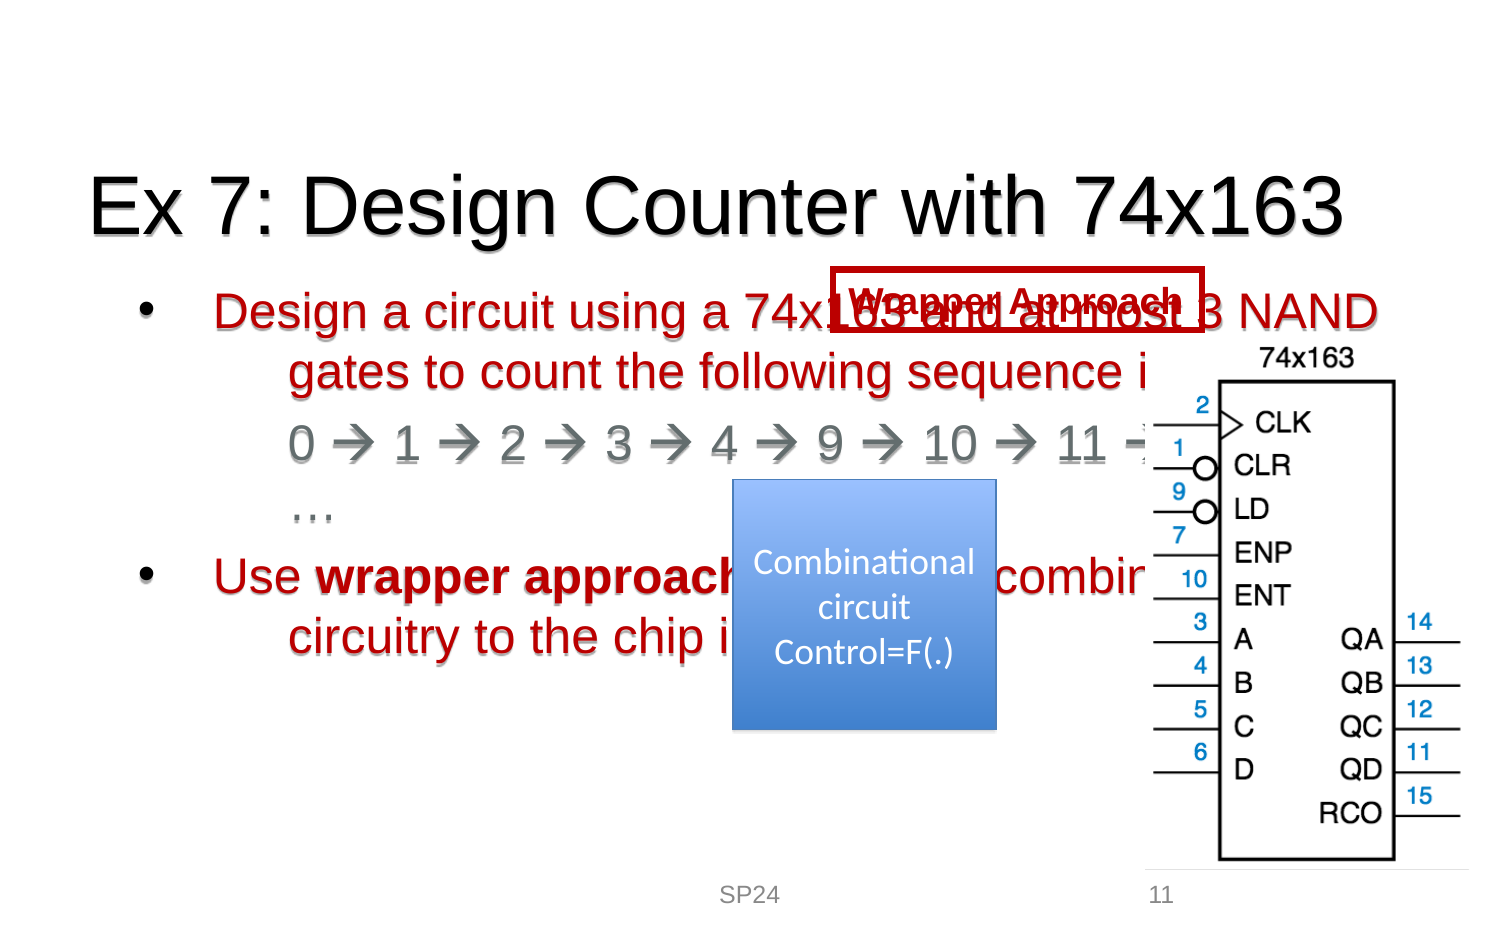

# Ex 7: Design Counter with 74x163
Wrapper Approach
Combinational circuit
Control=F(.)
Design a circuit using a 74x163 and at most 3 NAND gates to count the following sequence in binary:
0  1  2  3  4  9  10  11  12  0  …
Use wrapper approach by adding combinational circuitry to the chip inputs
SP24